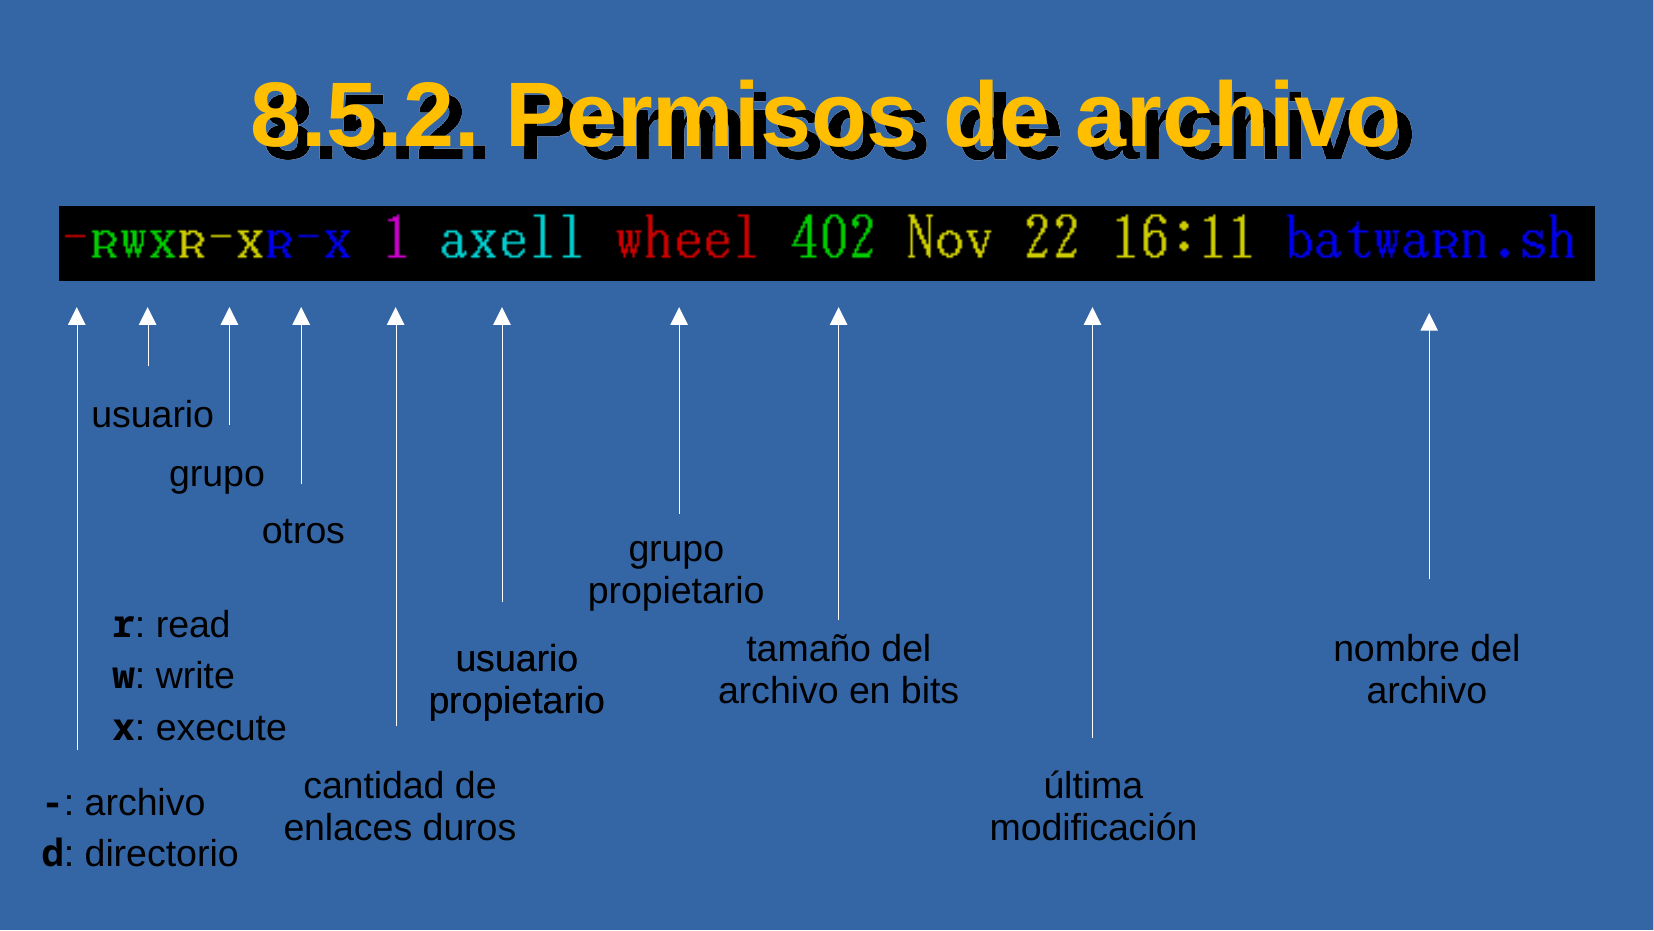

# 8.5.2. Permisos de archivo
usuario
grupo
otros
grupo
propietario
r: read
w: write
x: execute
tamaño del
archivo en bits
nombre del
archivo
usuario
propietario
usuario
propietario
cantidad de
enlaces duros
última
modificación
-: archivo
d: directorio